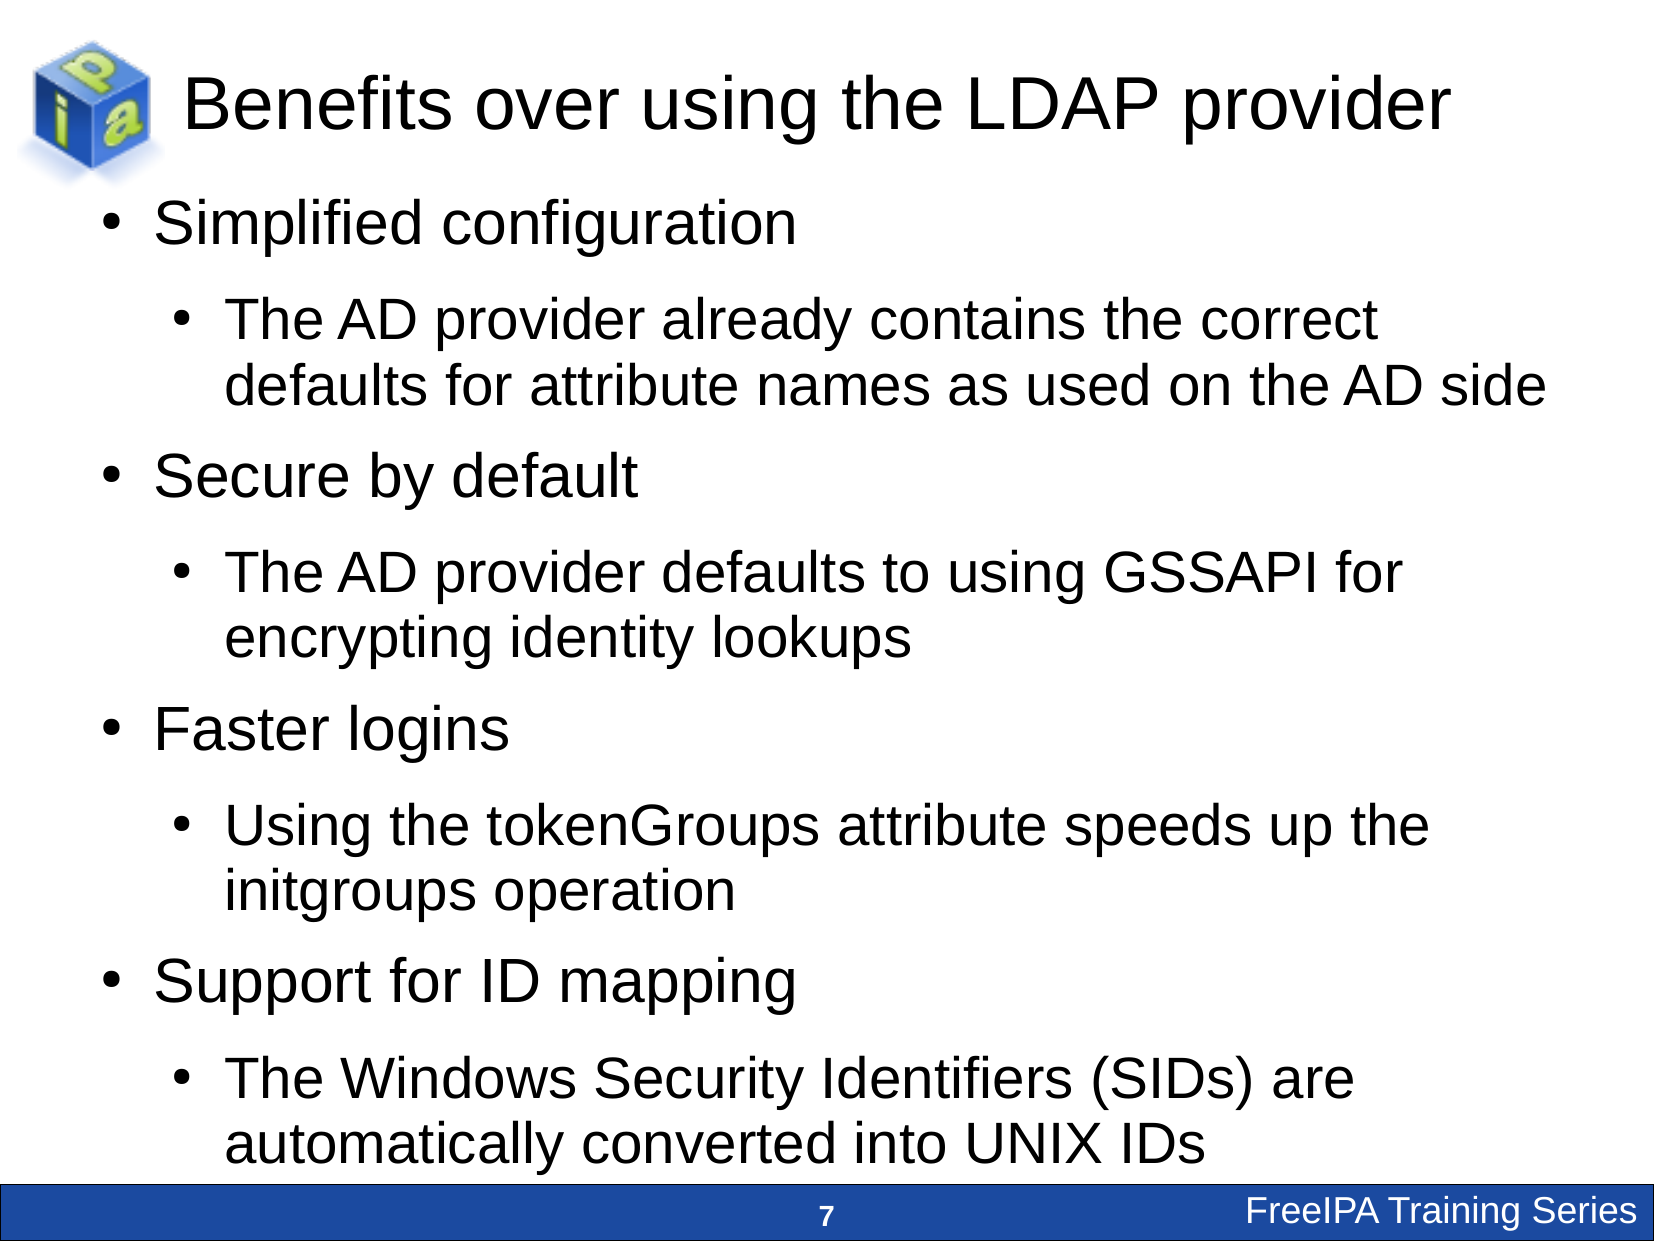

# Benefits over using the LDAP provider
Simplified configuration
The AD provider already contains the correct defaults for attribute names as used on the AD side
Secure by default
The AD provider defaults to using GSSAPI for encrypting identity lookups
Faster logins
Using the tokenGroups attribute speeds up the initgroups operation
Support for ID mapping
The Windows Security Identifiers (SIDs) are automatically converted into UNIX IDs
7